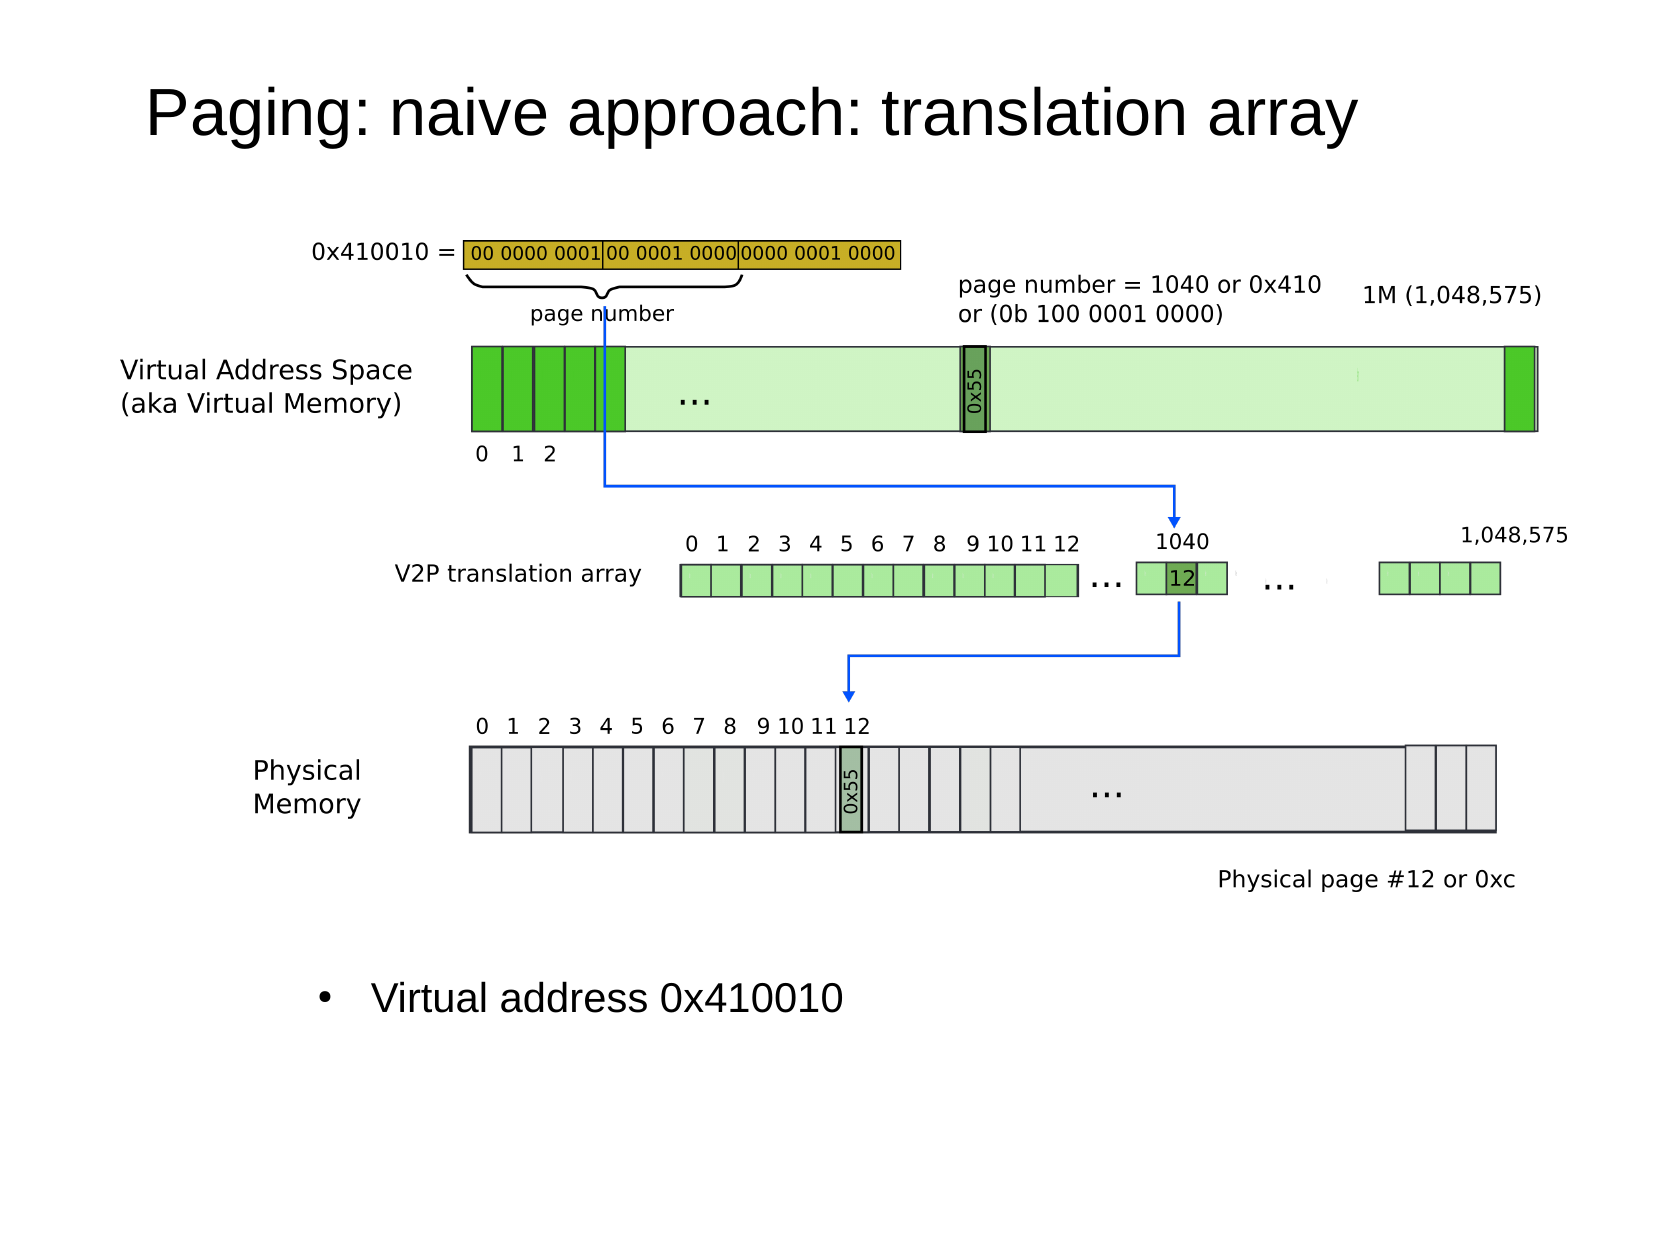

# Paging: naive approach: translation array
Virtual address 0x410010